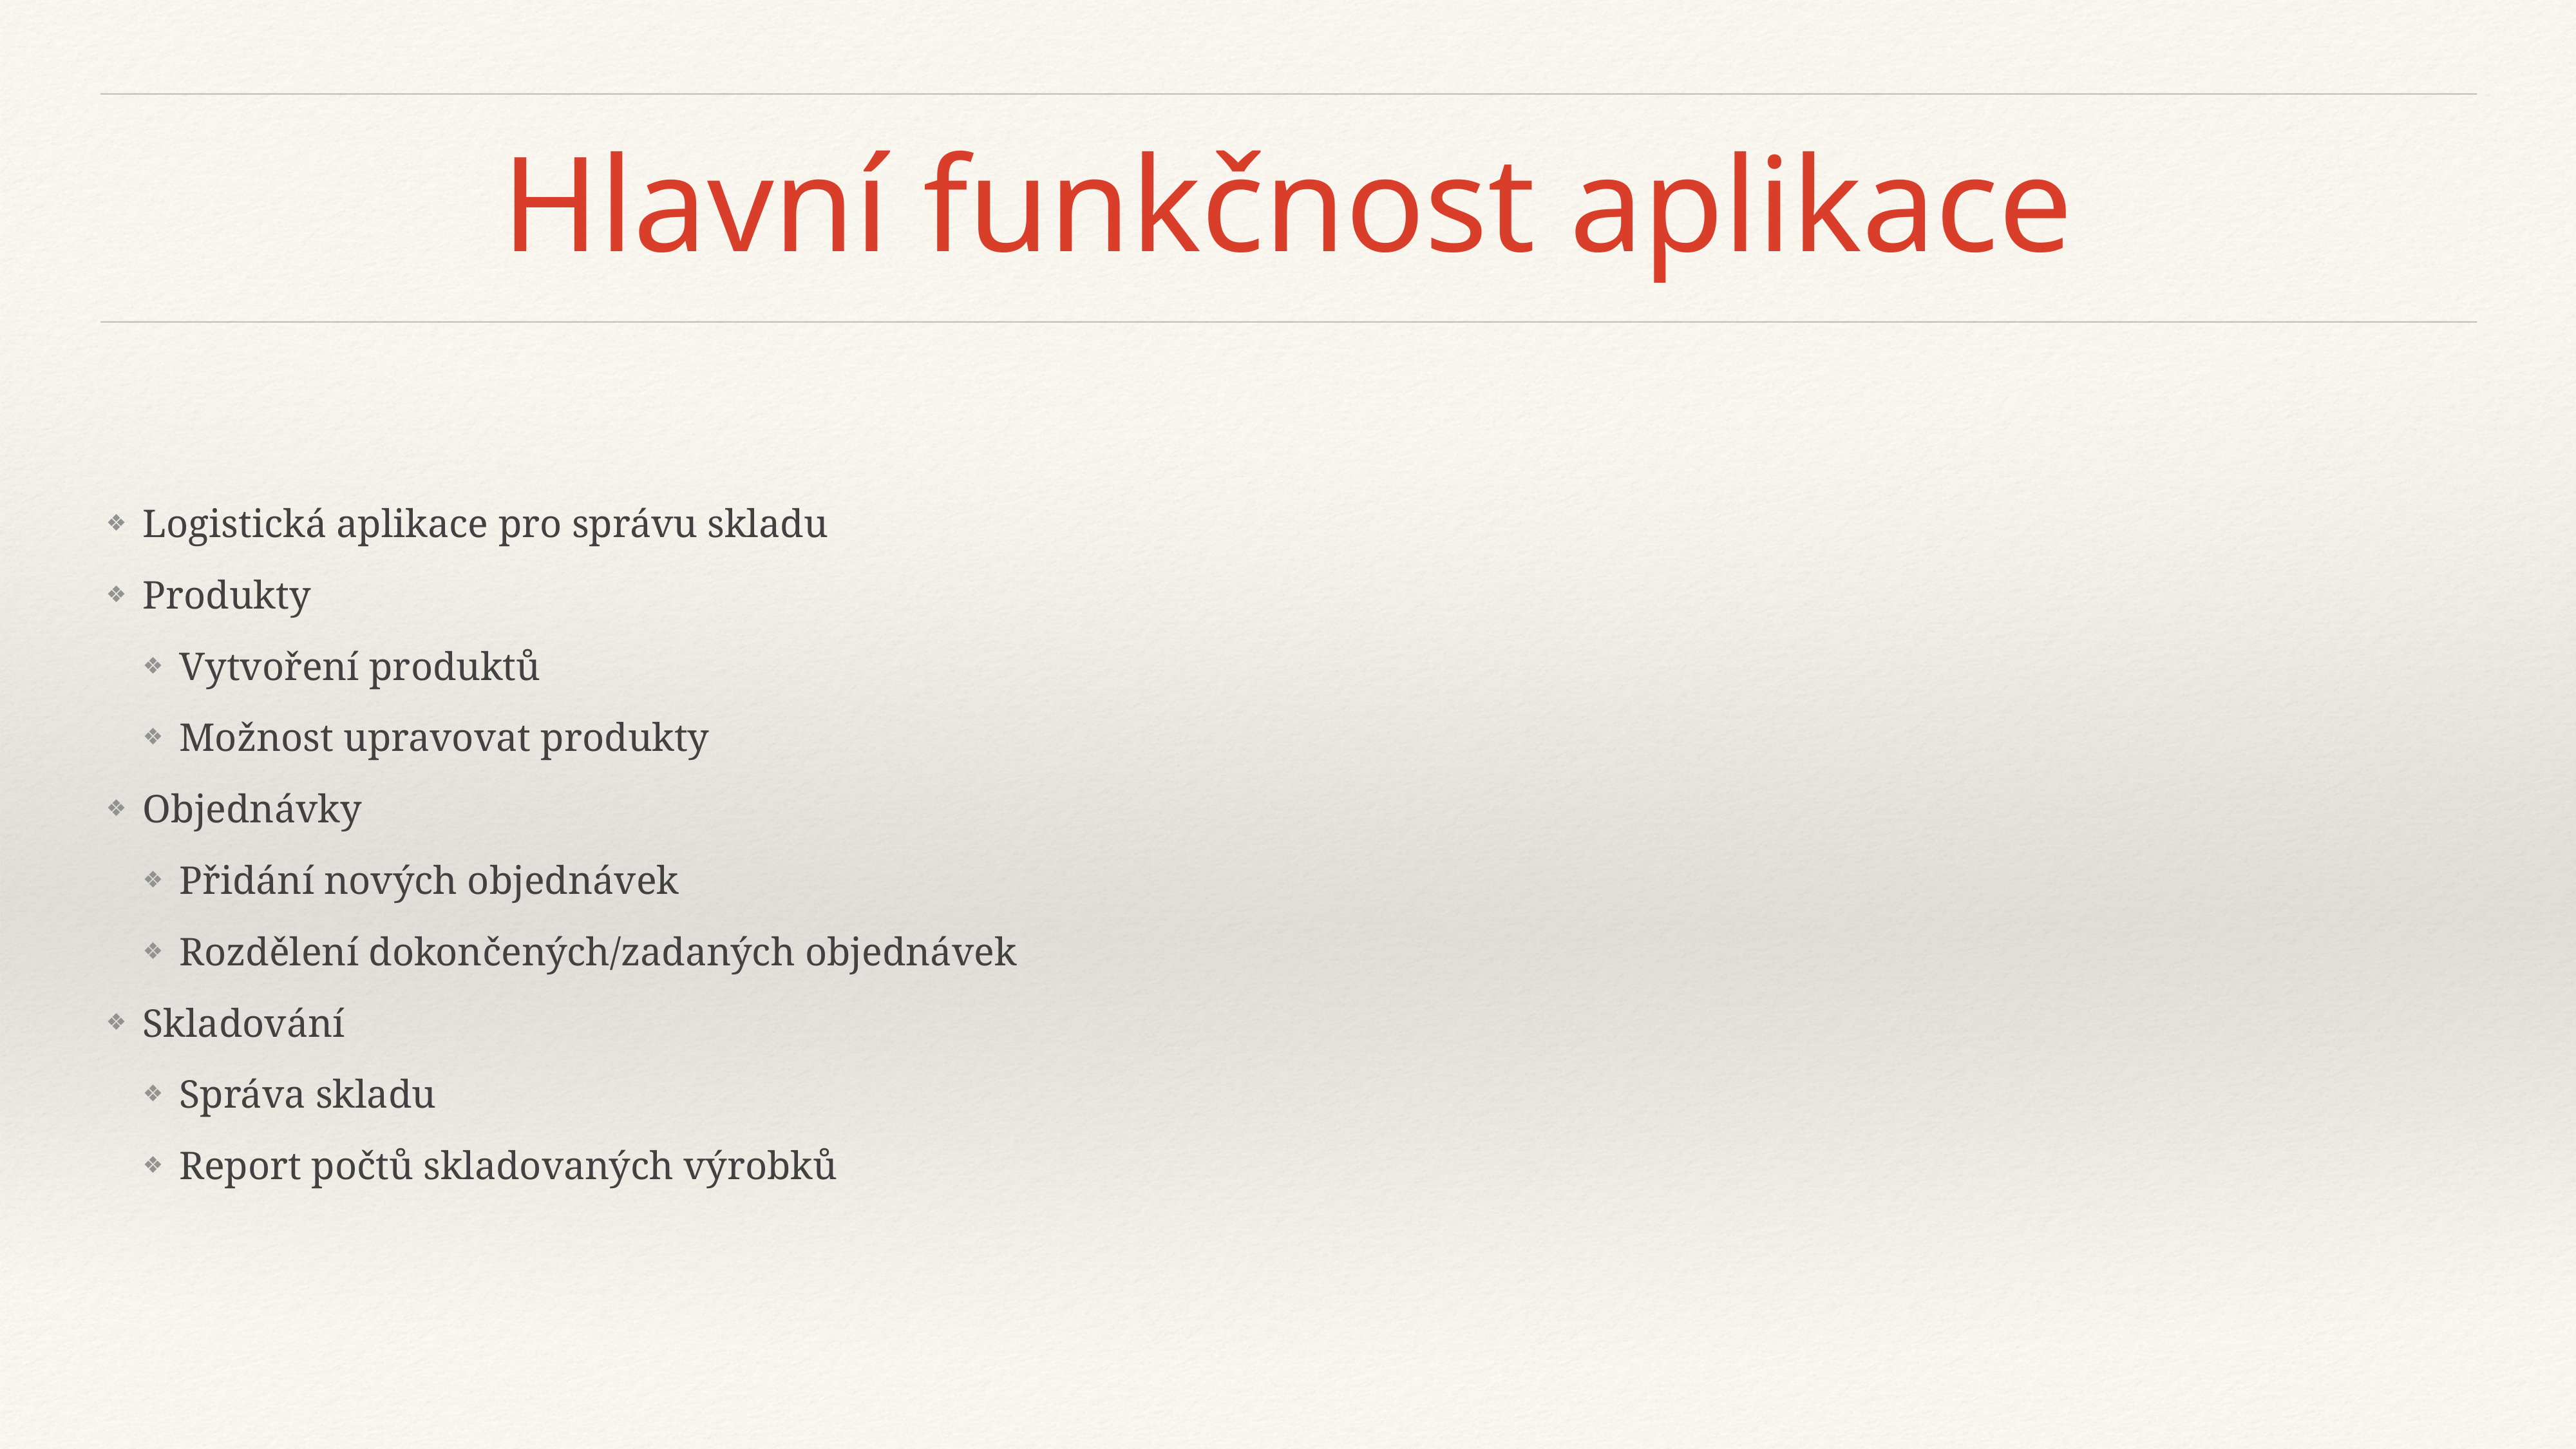

# Hlavní funkčnost aplikace
Logistická aplikace pro správu skladu
Produkty
Vytvoření produktů
Možnost upravovat produkty
Objednávky
Přidání nových objednávek
Rozdělení dokončených/zadaných objednávek
Skladování
Správa skladu
Report počtů skladovaných výrobků